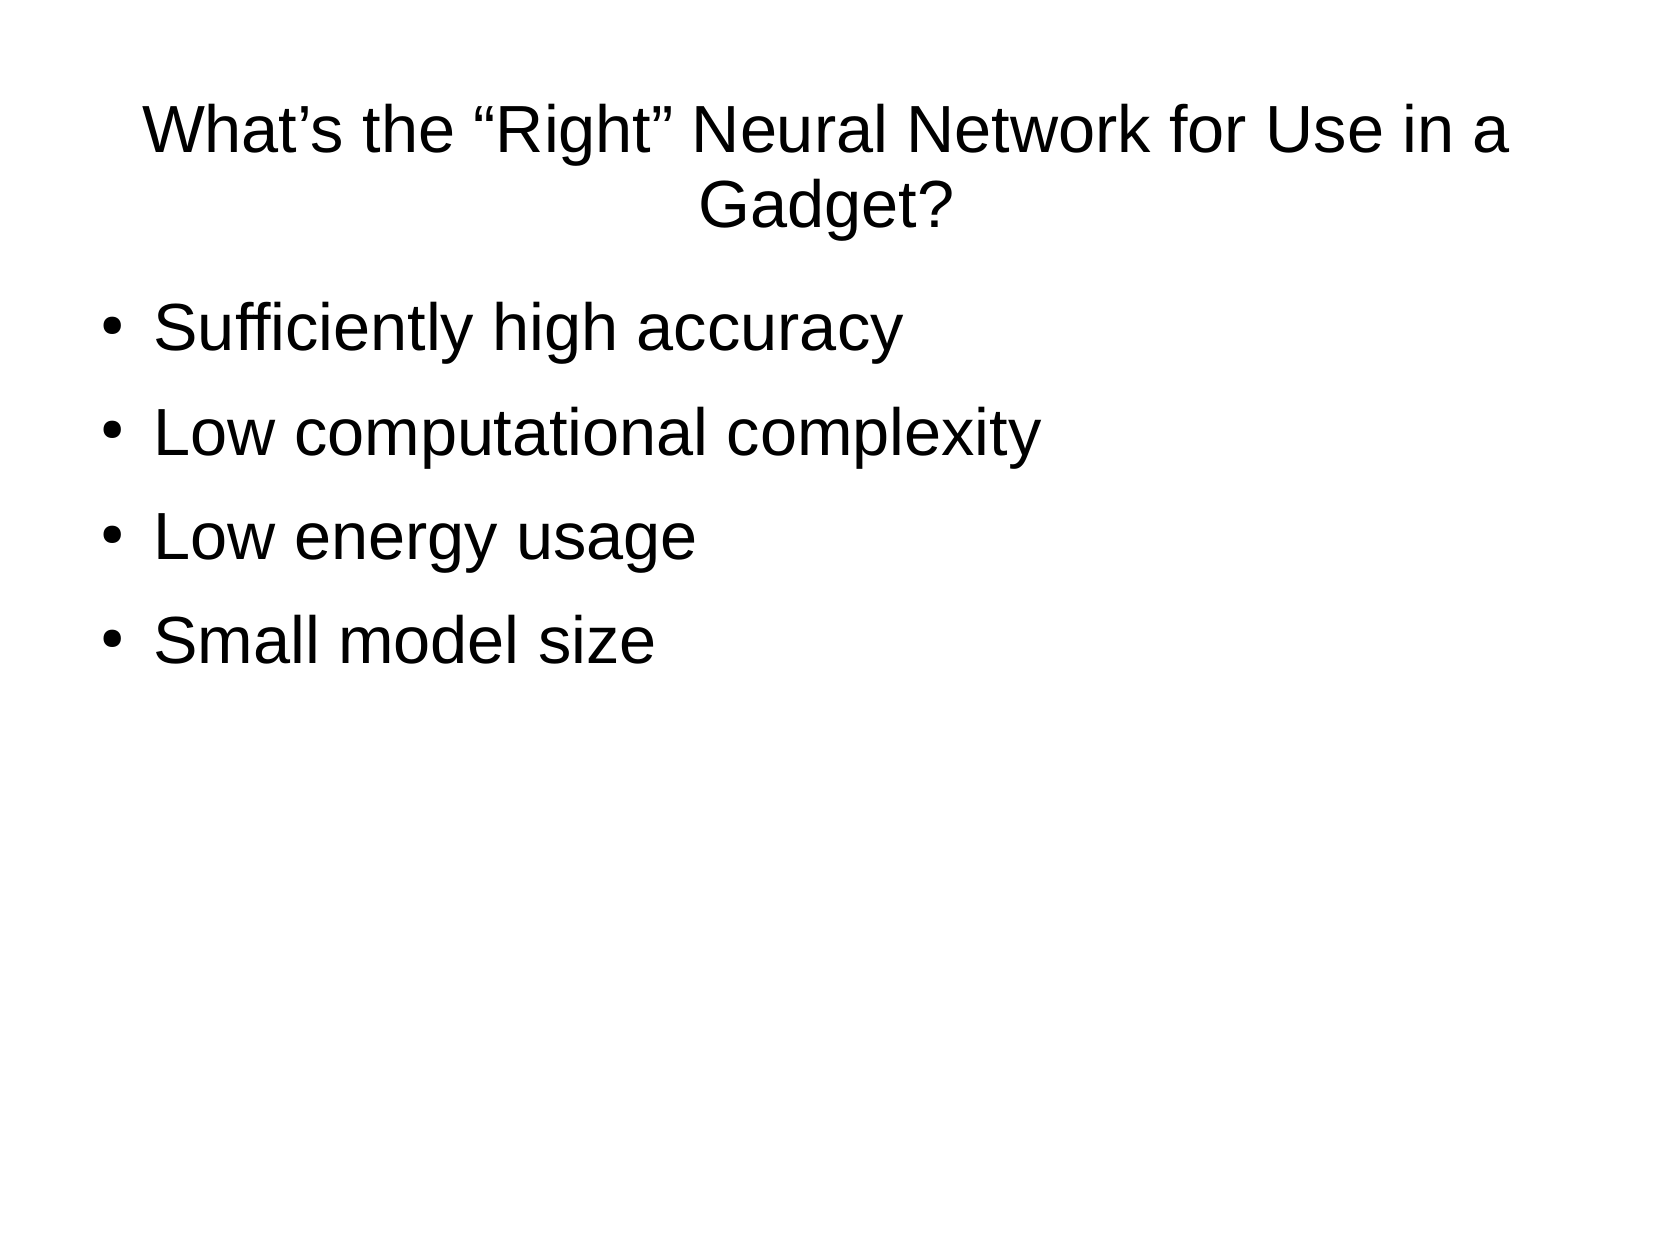

# What’s the “Right” Neural Network for Use in a Gadget?
Sufficiently high accuracy
Low computational complexity
Low energy usage
Small model size